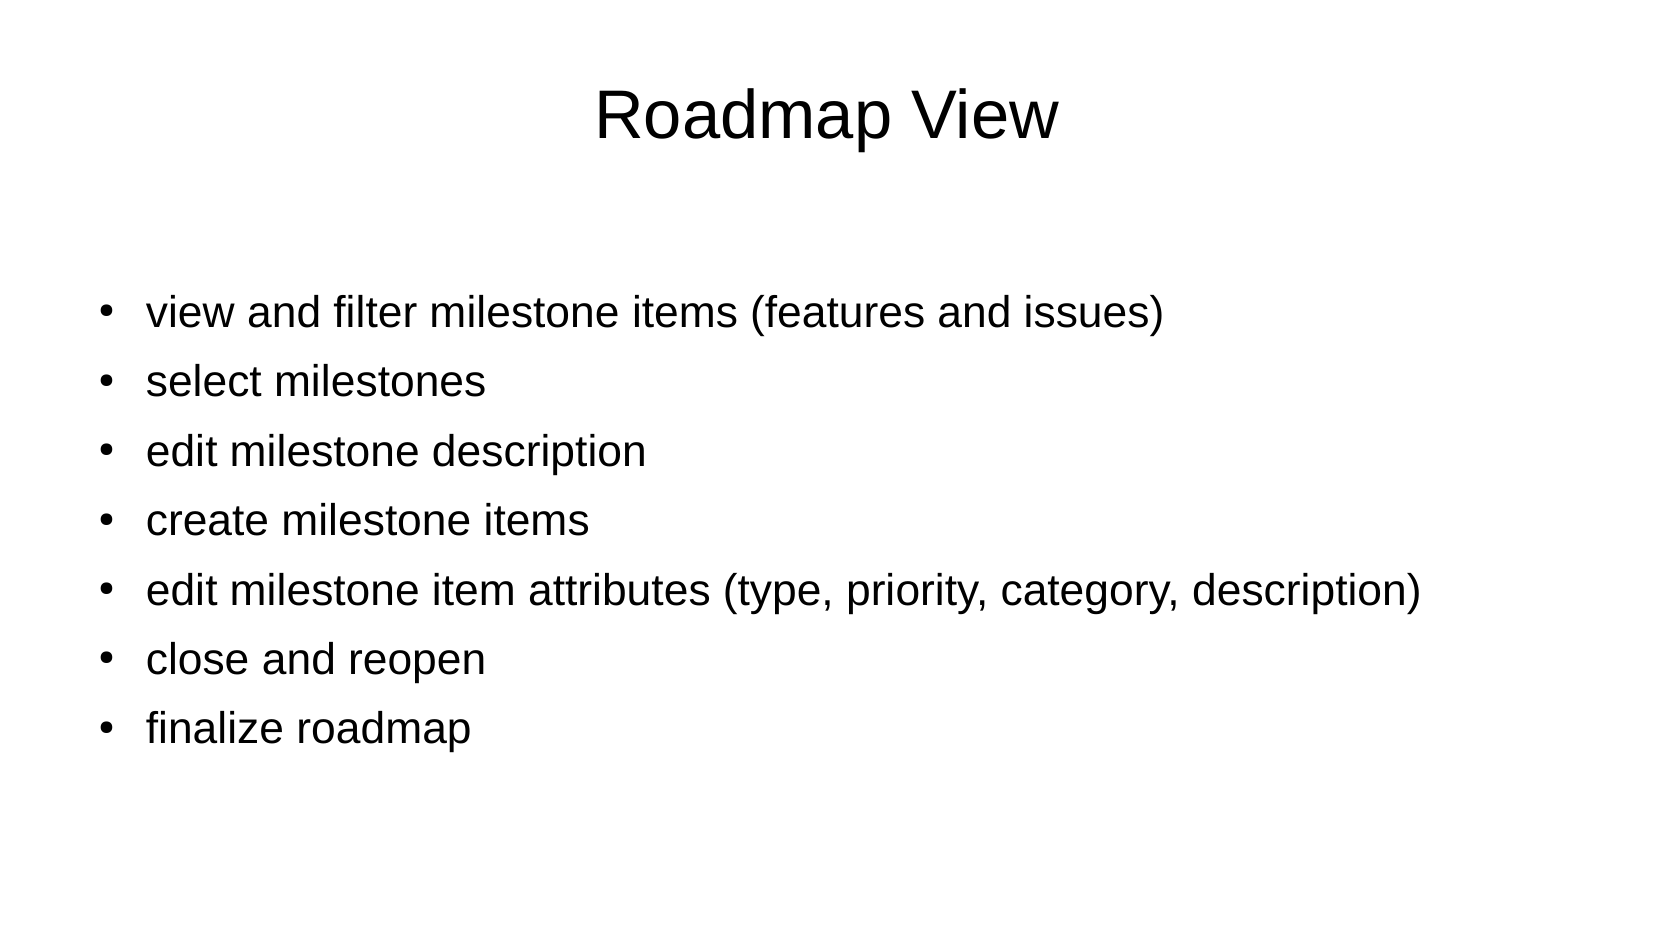

# Roadmap View
view and filter milestone items (features and issues)
select milestones
edit milestone description
create milestone items
edit milestone item attributes (type, priority, category, description)
close and reopen
finalize roadmap